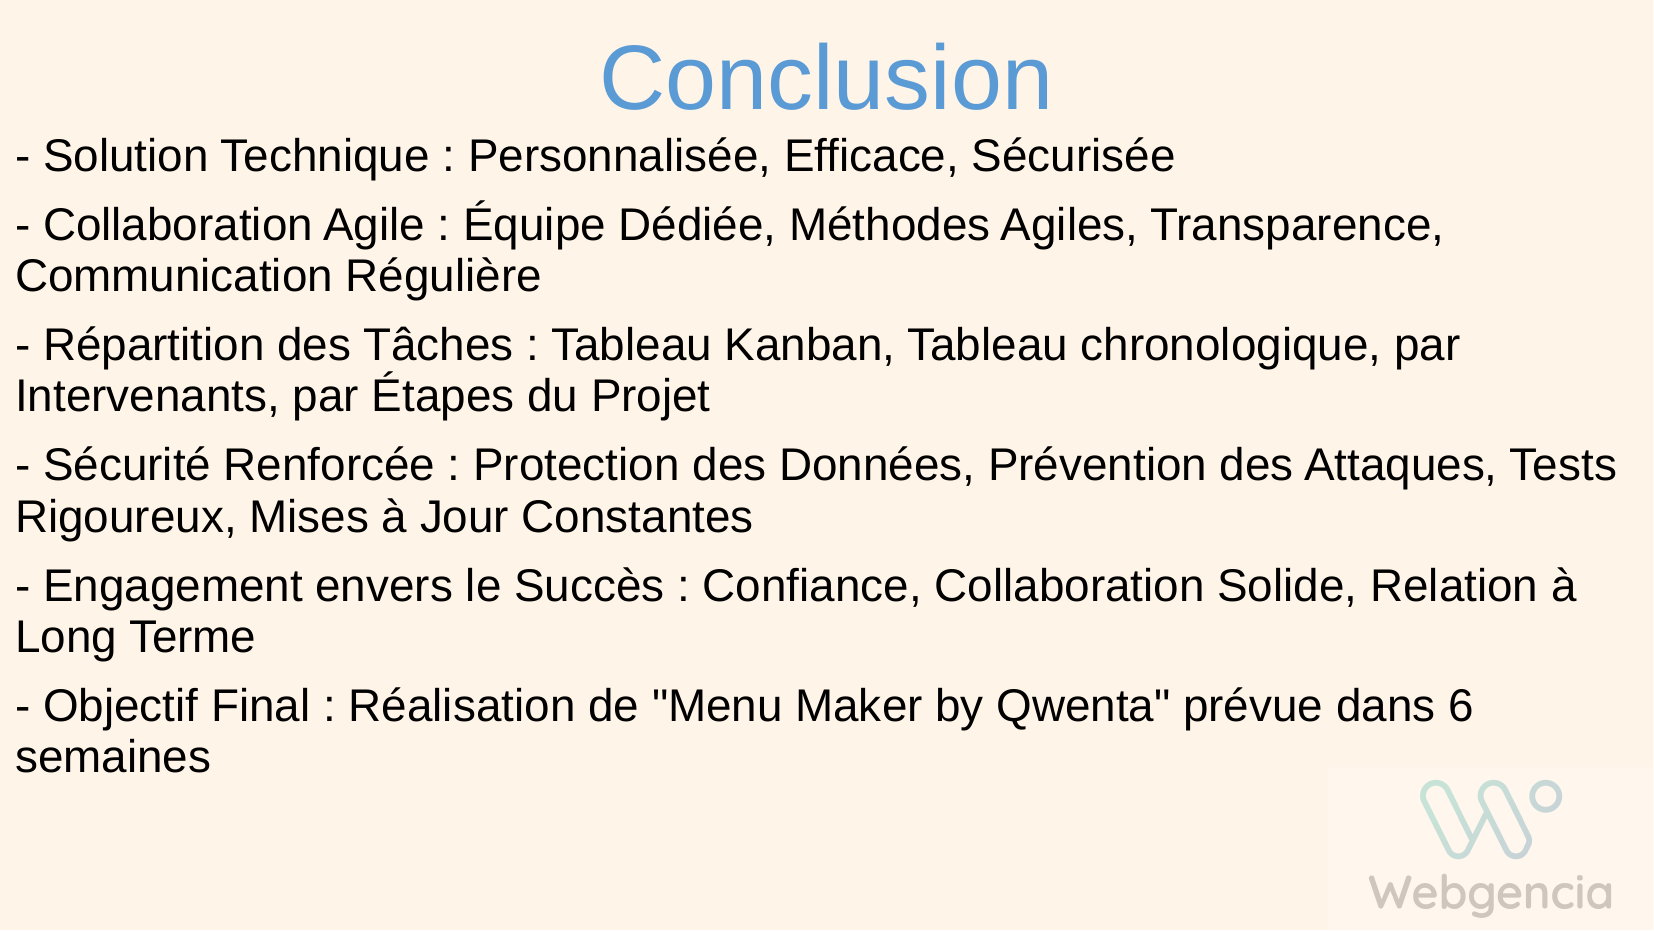

# Conclusion
- Solution Technique : Personnalisée, Efficace, Sécurisée
- Collaboration Agile : Équipe Dédiée, Méthodes Agiles, Transparence, Communication Régulière
- Répartition des Tâches : Tableau Kanban, Tableau chronologique, par Intervenants, par Étapes du Projet
- Sécurité Renforcée : Protection des Données, Prévention des Attaques, Tests Rigoureux, Mises à Jour Constantes
- Engagement envers le Succès : Confiance, Collaboration Solide, Relation à Long Terme
- Objectif Final : Réalisation de "Menu Maker by Qwenta" prévue dans 6 semaines